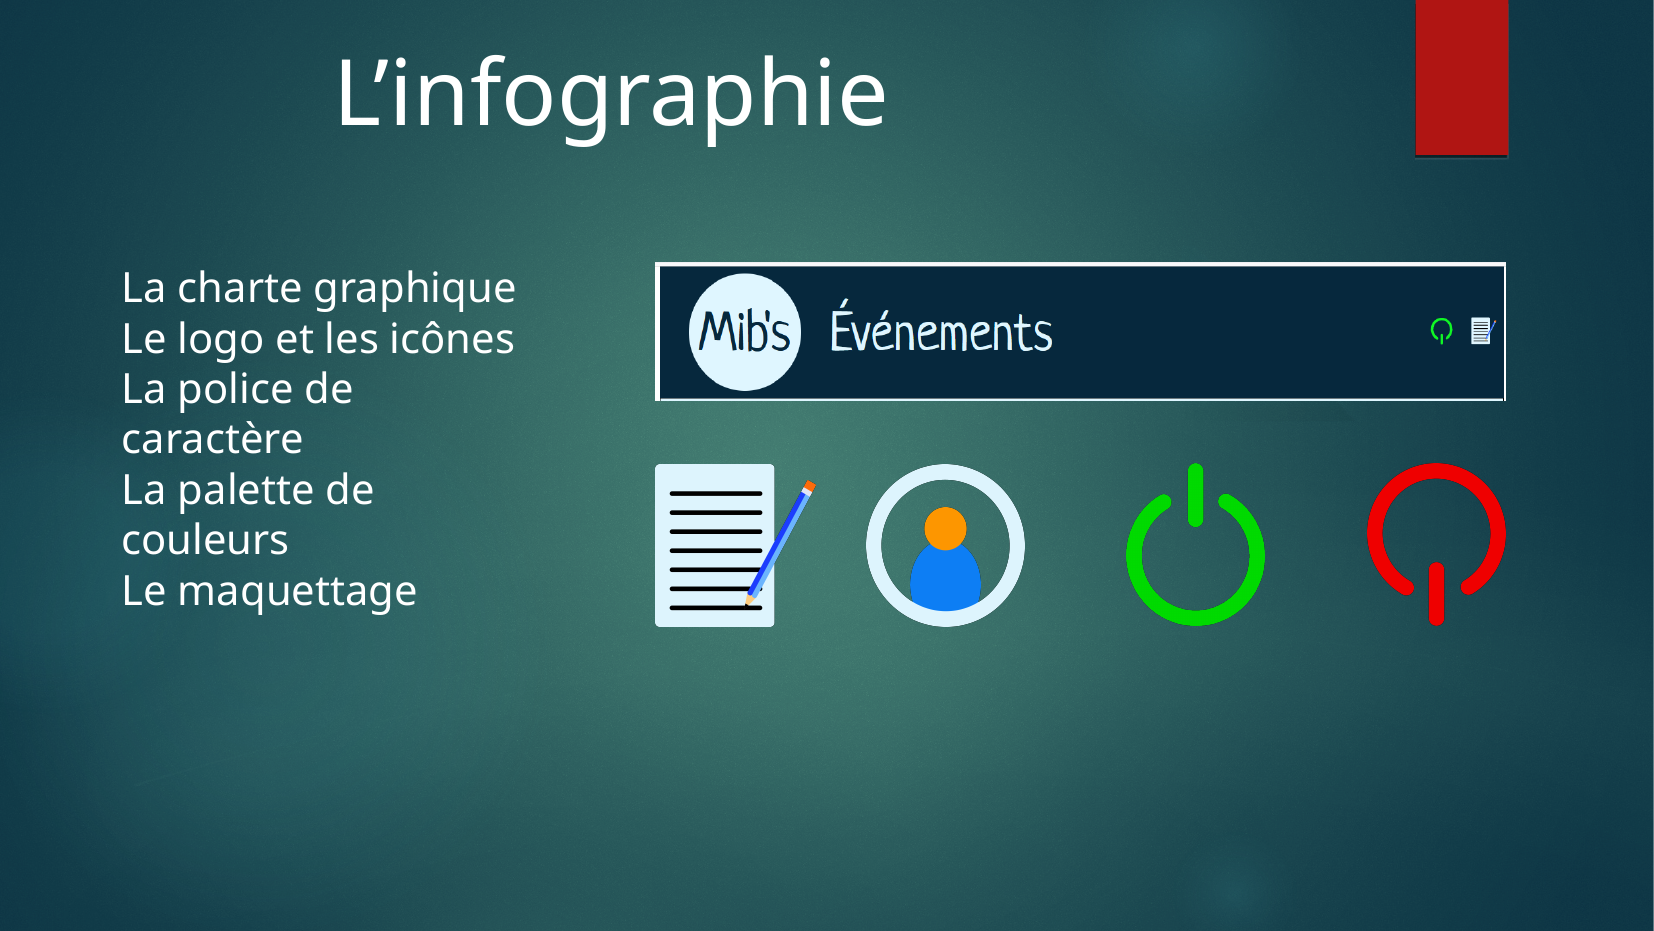

L’infographie
La charte graphique​
Le logo et les icônes​
La police de caractère​
La palette de couleurs​
Le maquettage